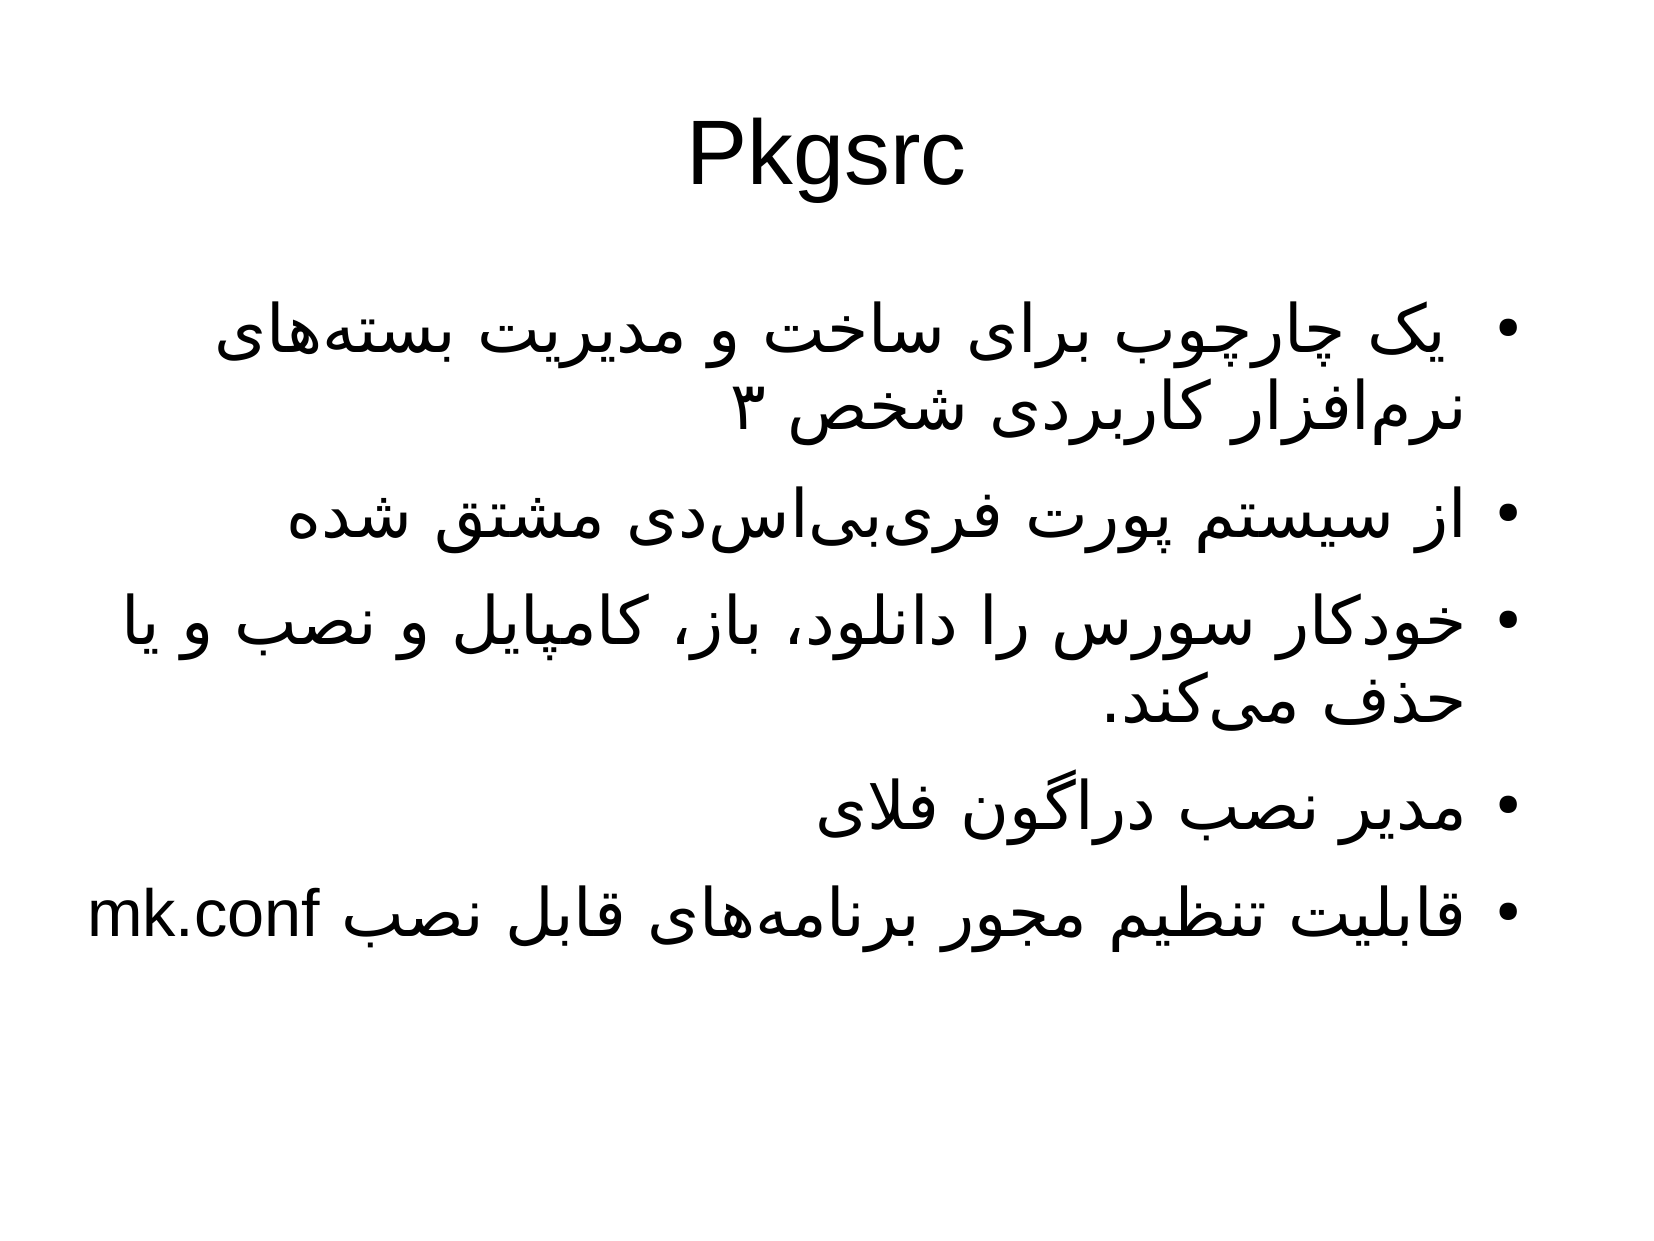

# Pkgsrc
 یک چارچوب برای ساخت و مدیریت بسته‌های نرم‌افزار کاربردی شخص ۳
از سیستم پورت فری‌بی‌اس‌دی مشتق شده
خودکار سورس را دانلود، باز، کامپایل و نصب و یا حذف می‌کند.
مدیر نصب دراگون فلای
قابلیت تنظیم مجور برنامه‌های قابل نصب mk.conf